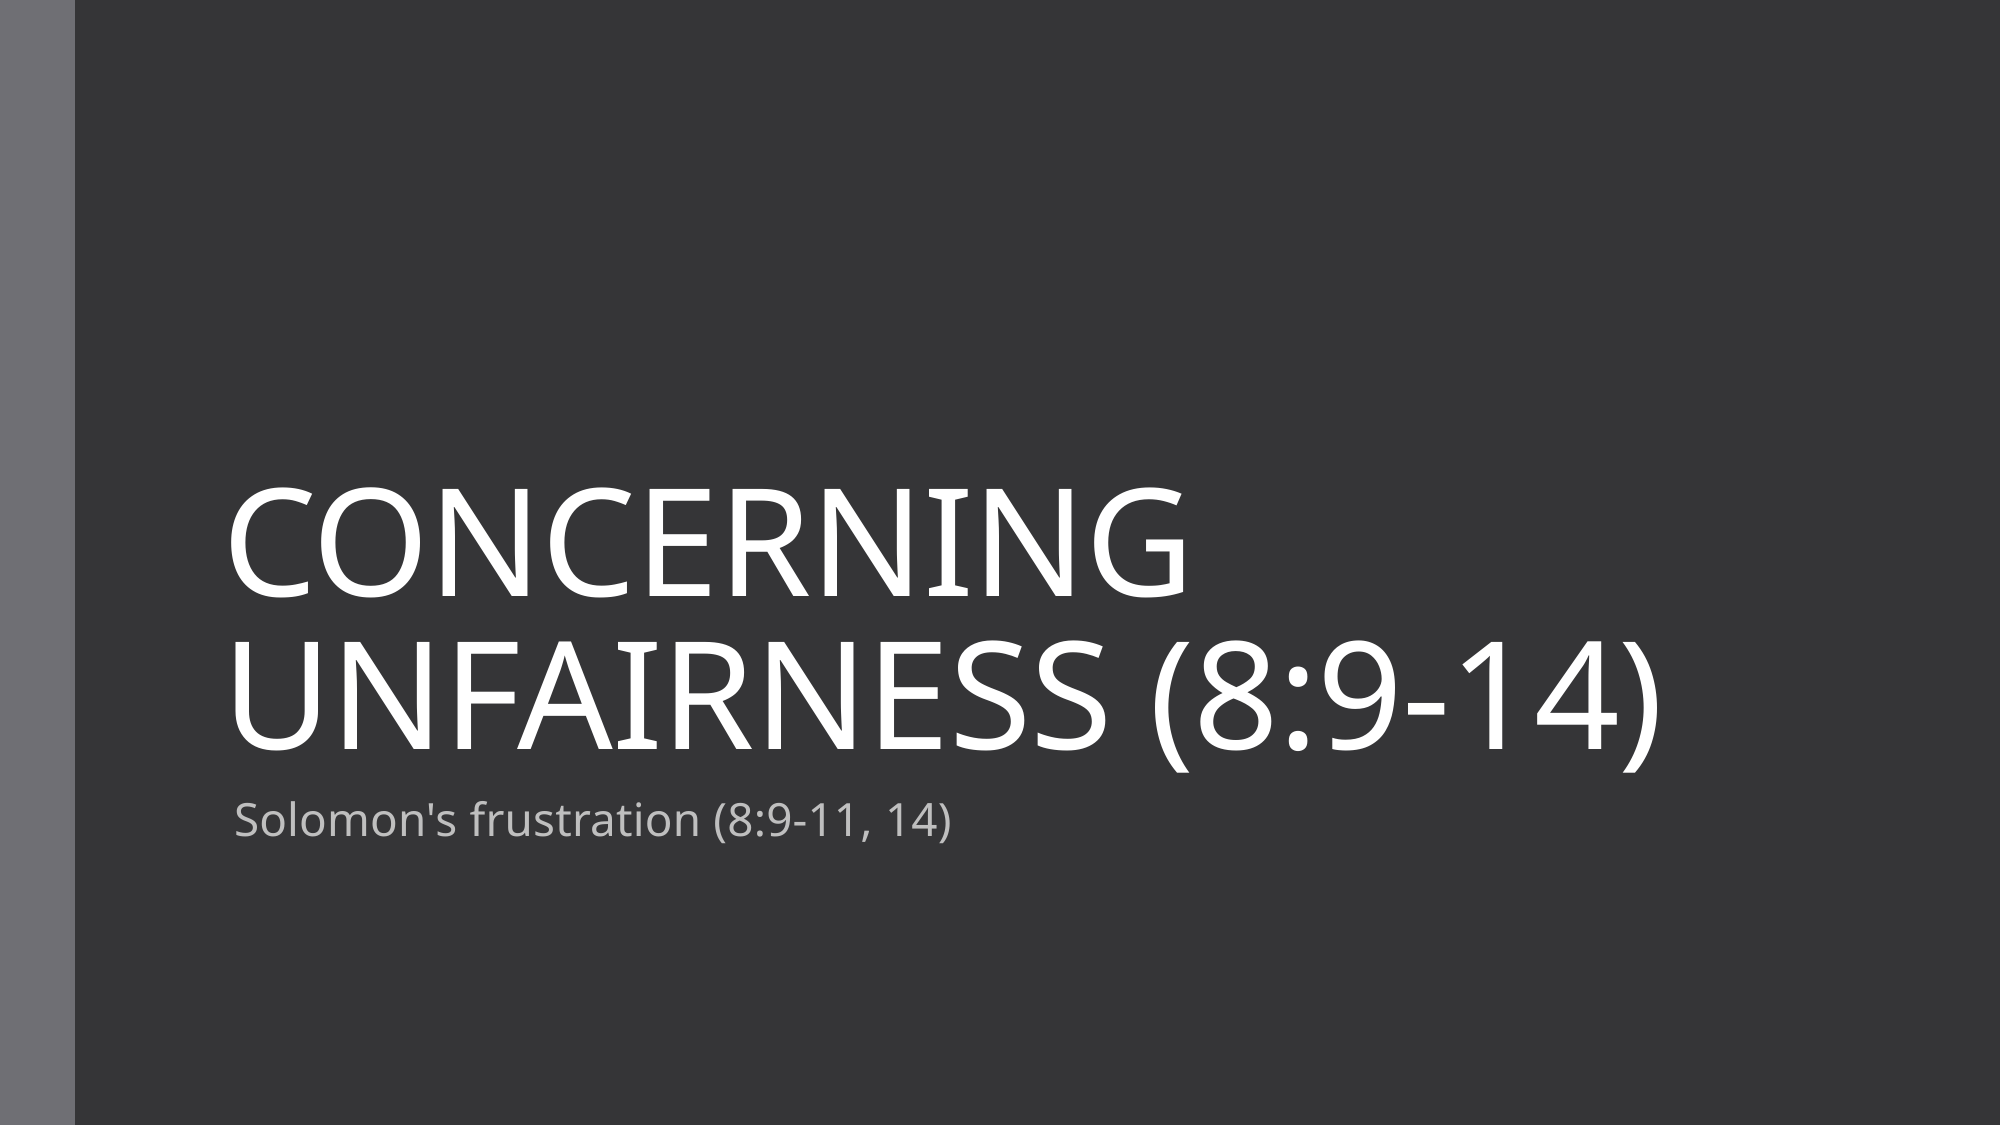

# CONCERNING UNFAIRNESS (8:9-14)
 Solomon's frustration (8:9-11, 14)